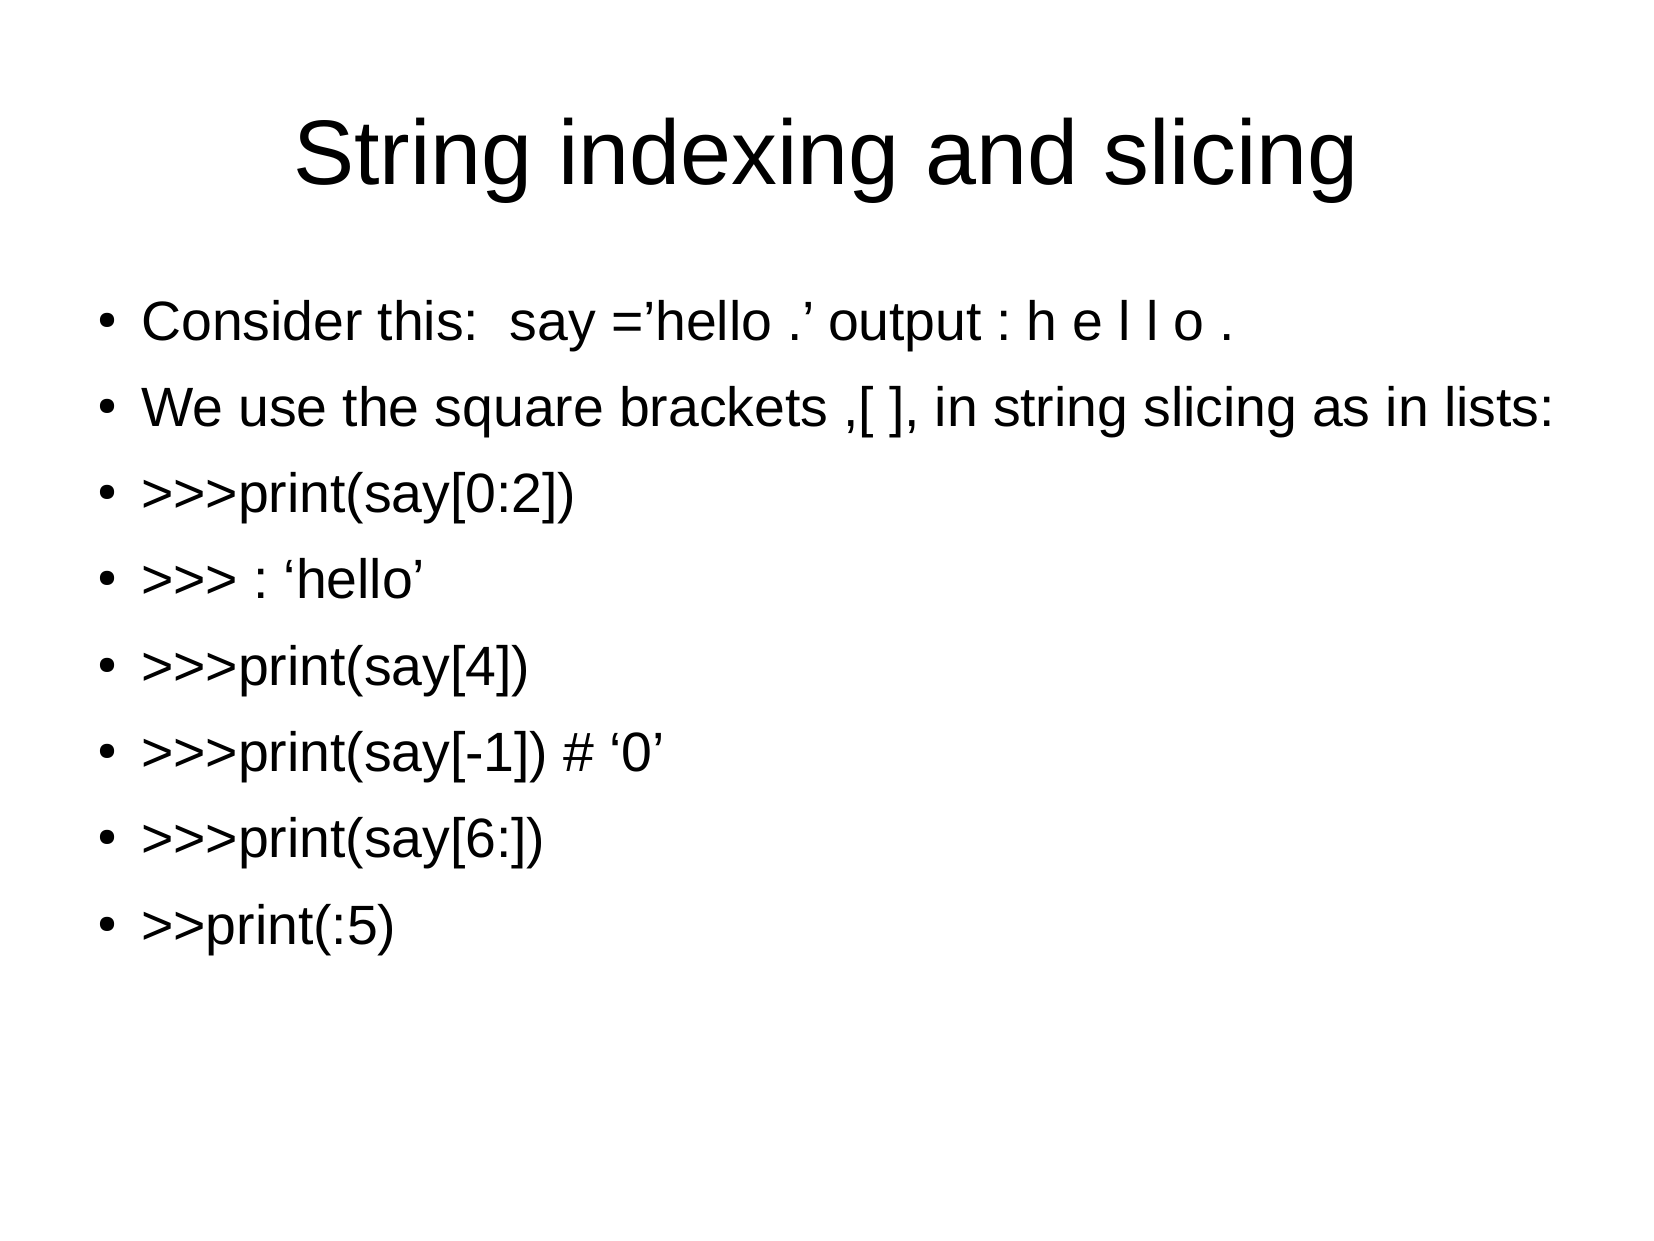

# String indexing and slicing
Consider this: say =’hello .’ output : h e l l o .
We use the square brackets ,[ ], in string slicing as in lists:
>>>print(say[0:2])
>>> : ‘hello’
>>>print(say[4])
>>>print(say[-1]) # ‘0’
>>>print(say[6:])
>>print(:5)